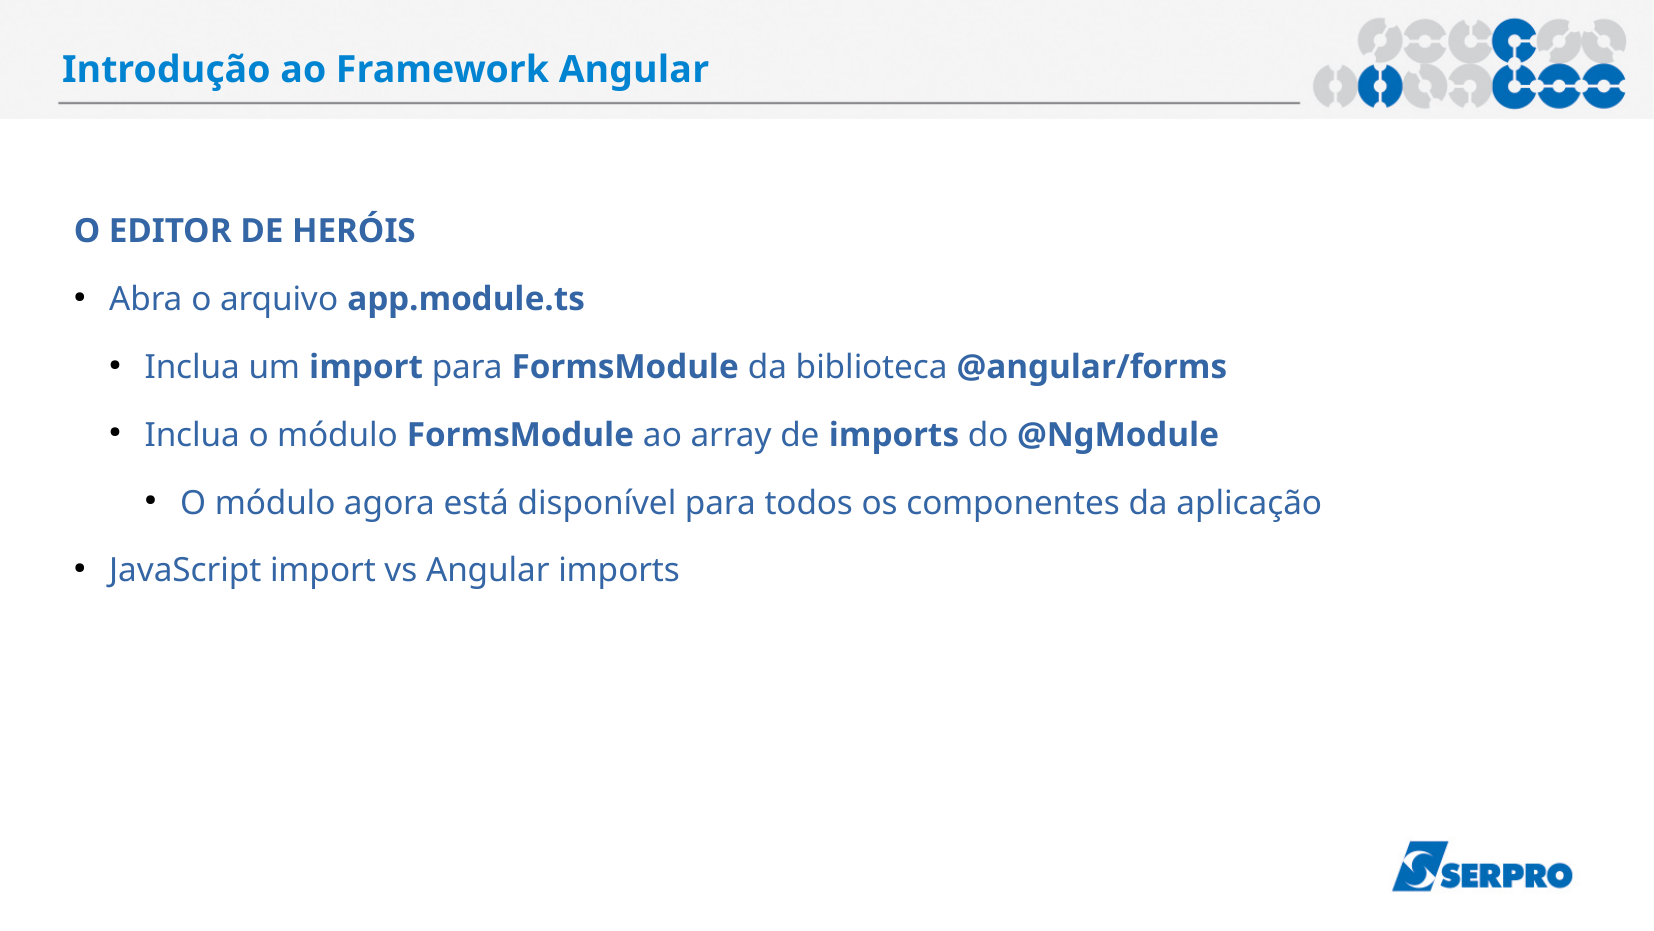

Introdução ao Framework Angular
O EDITOR DE HERÓIS
Abra o arquivo app.module.ts
Inclua um import para FormsModule da biblioteca @angular/forms
Inclua o módulo FormsModule ao array de imports do @NgModule
O módulo agora está disponível para todos os componentes da aplicação
JavaScript import vs Angular imports